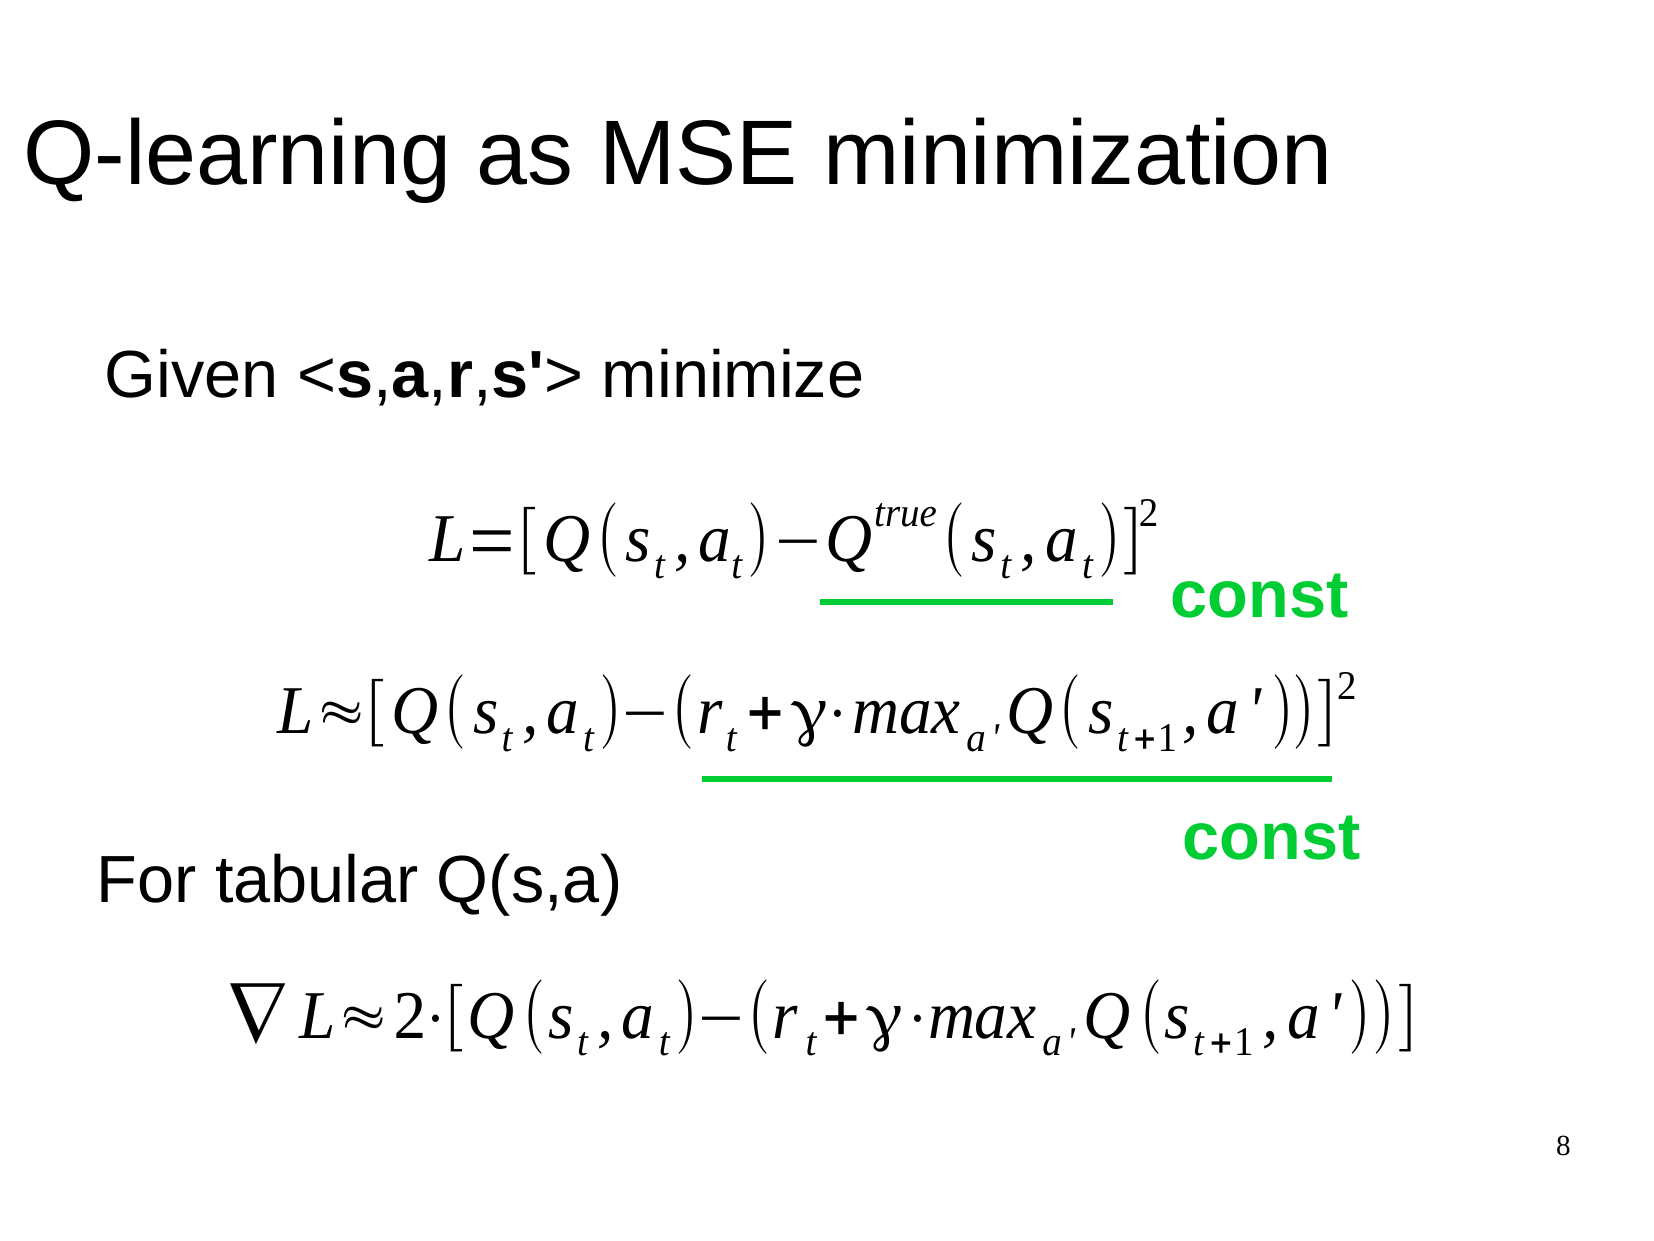

# Q-learning as MSE minimization
Given <s,a,r,s'> minimize
const
const
For tabular Q(s,a)
8